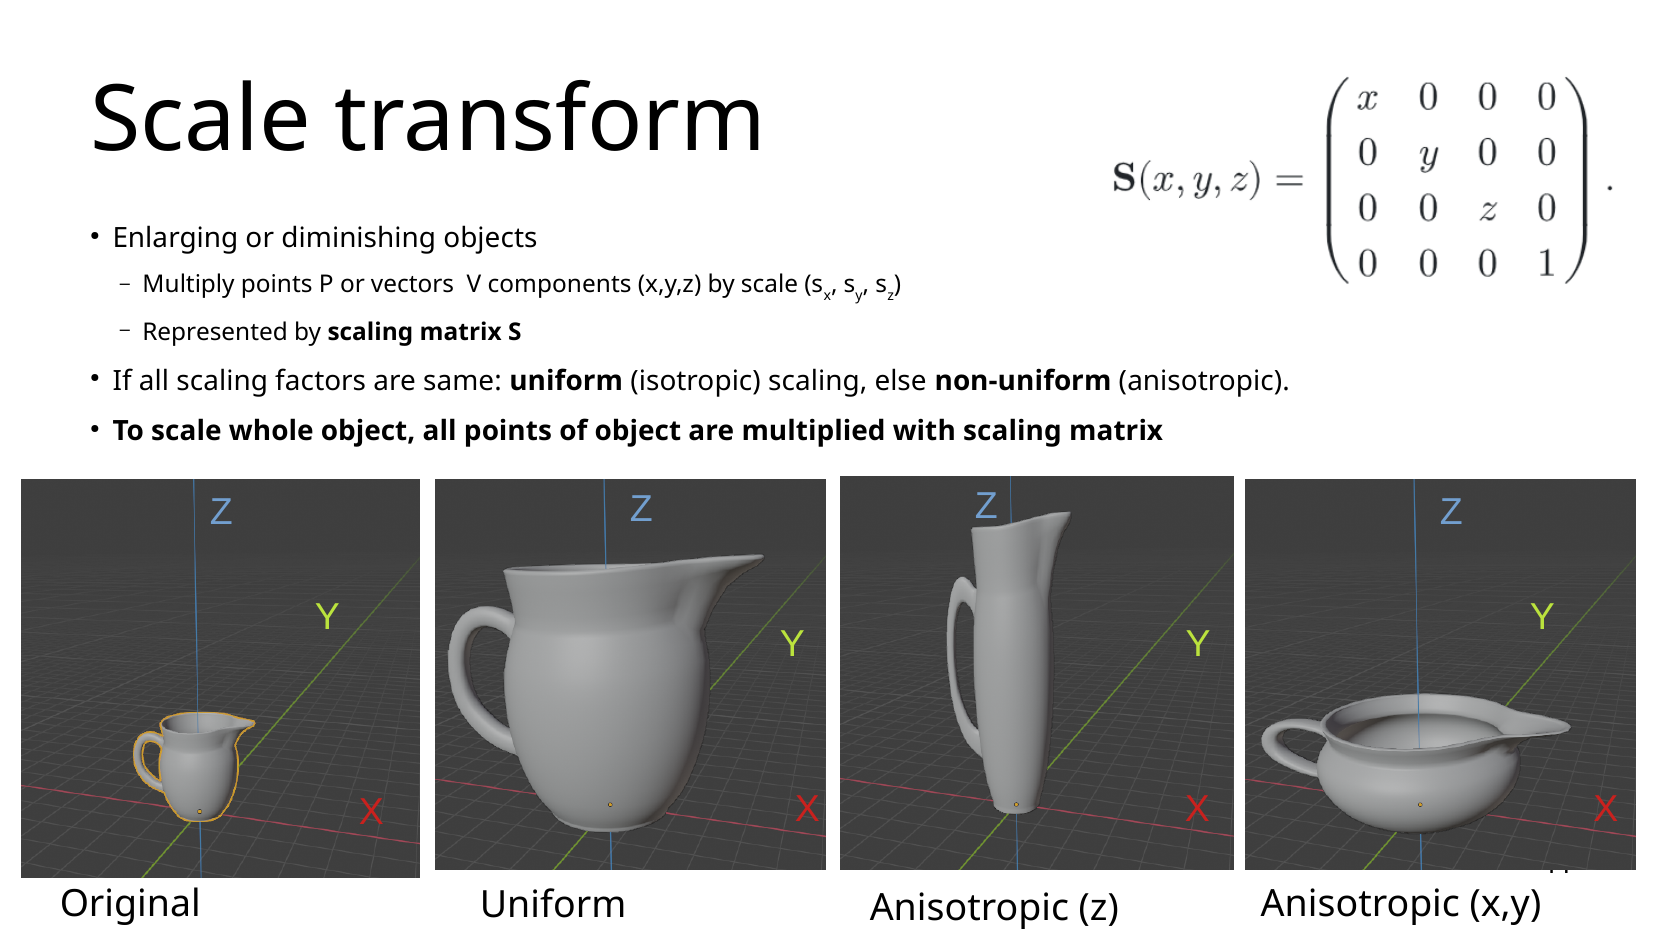

# Scale transform
Enlarging or diminishing objects
Multiply points P or vectors V components (x,y,z) by scale (sx, sy, sz)
Represented by scaling matrix S
If all scaling factors are same: uniform (isotropic) scaling, else non-uniform (anisotropic).
To scale whole object, all points of object are multiplied with scaling matrix
Z
Z
Z
Z
Y
Y
Y
Y
X
X
X
X
44
Original
Anisotropic (x,y)
Uniform
Anisotropic (z)